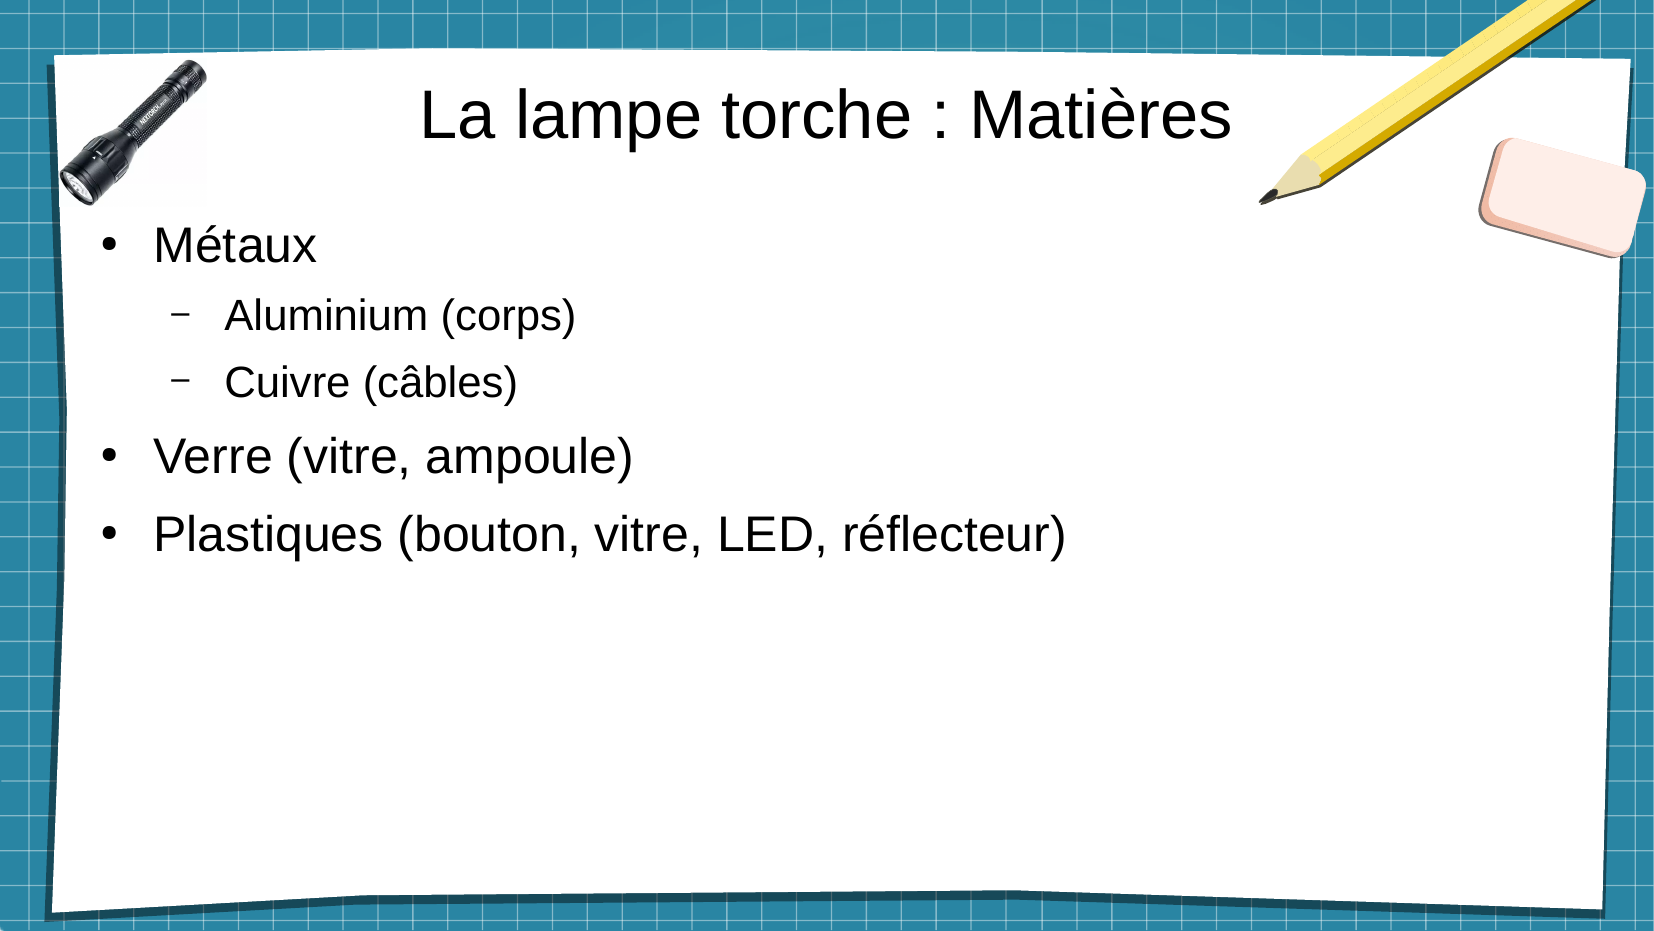

# La lampe torche : Matières
Métaux
Aluminium (corps)
Cuivre (câbles)
Verre (vitre, ampoule)
Plastiques (bouton, vitre, LED, réflecteur)